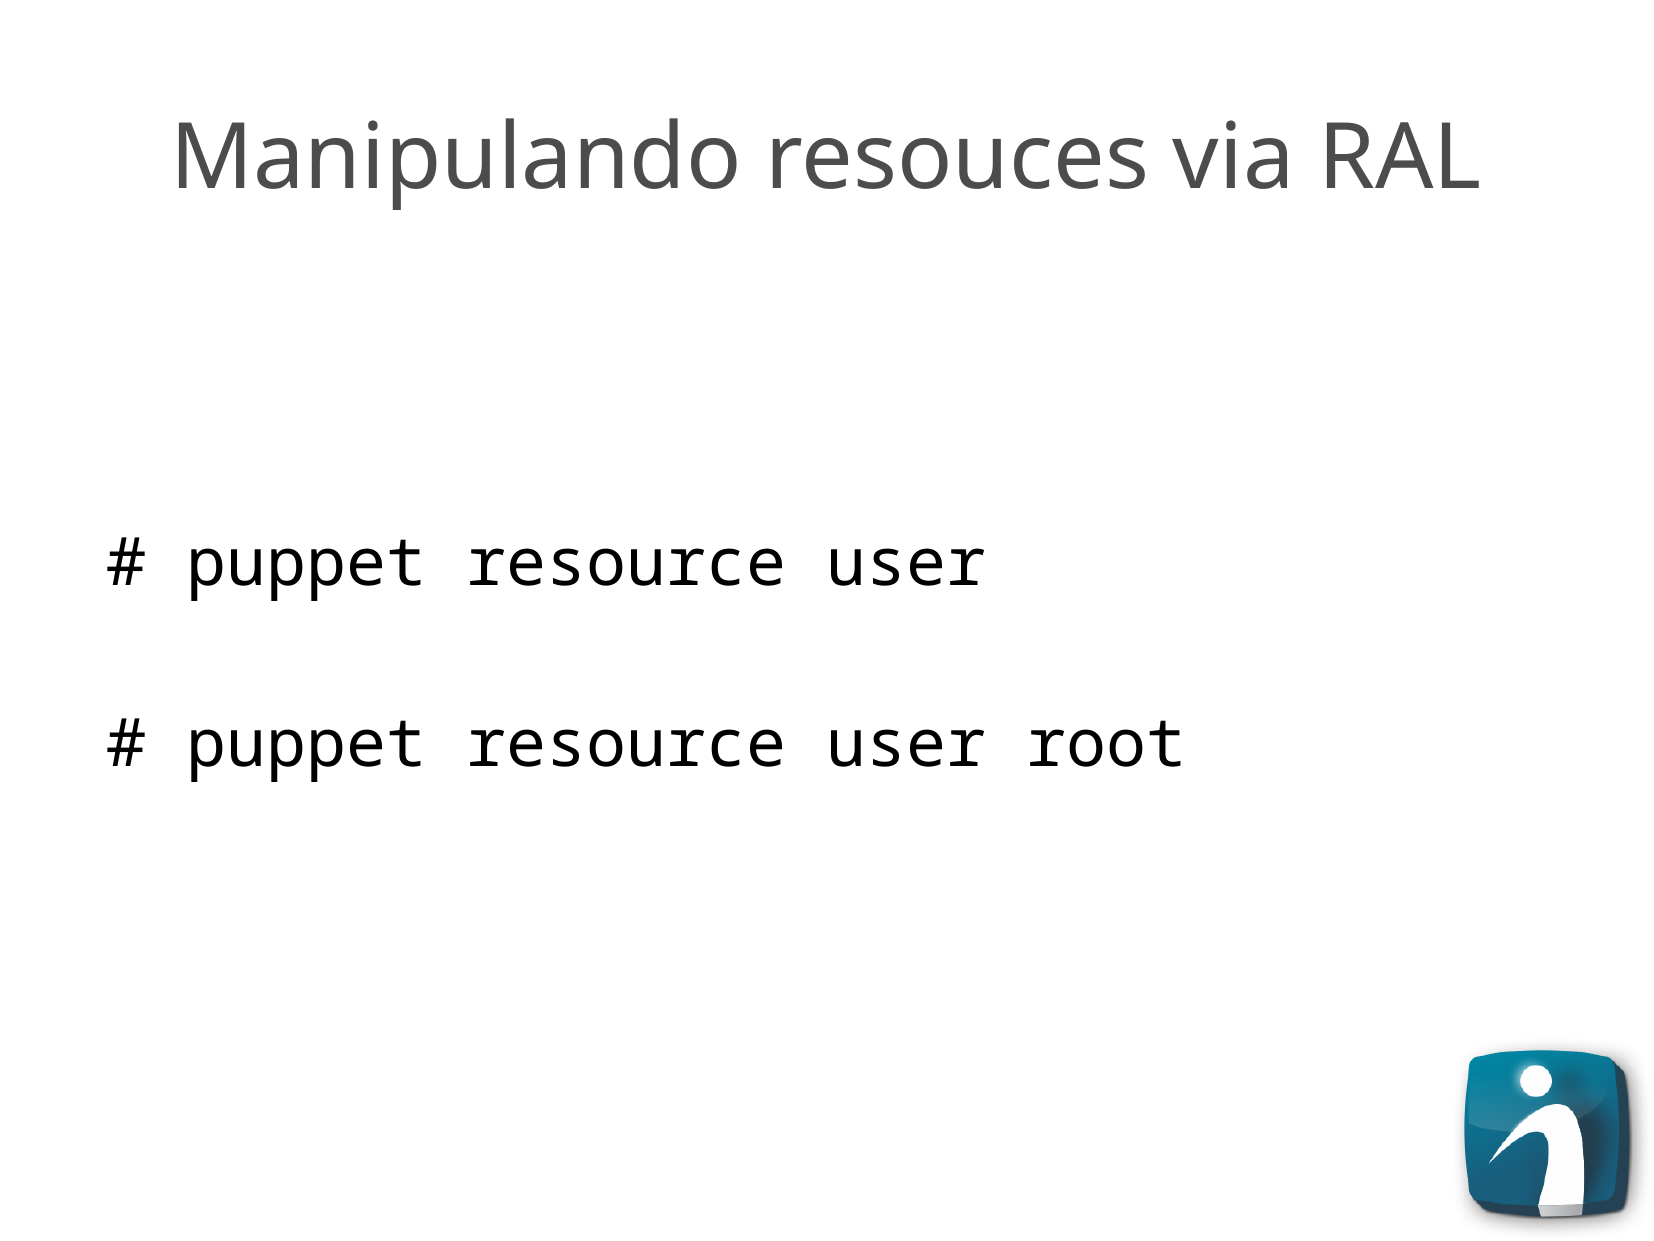

# Manipulando resouces via RAL
# puppet resource user
# puppet resource user root